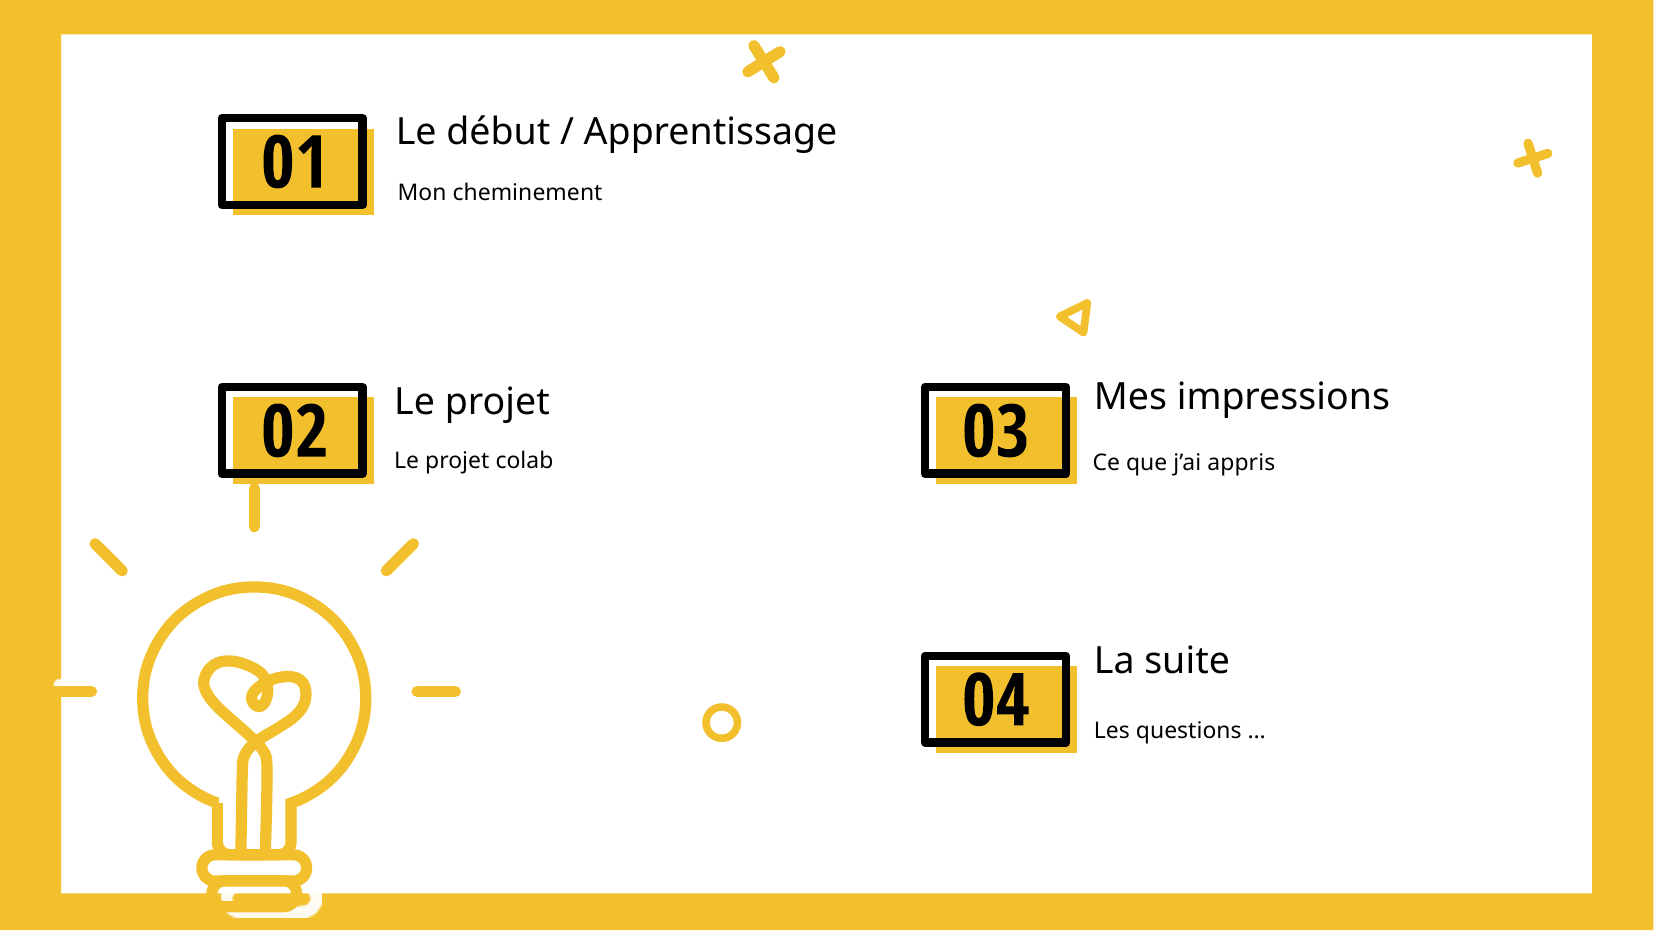

# Le début / Apprentissage
Mon cheminement
Mes impressions
Le projet
Le projet colab
Ce que j’ai appris
La suite
Les questions …